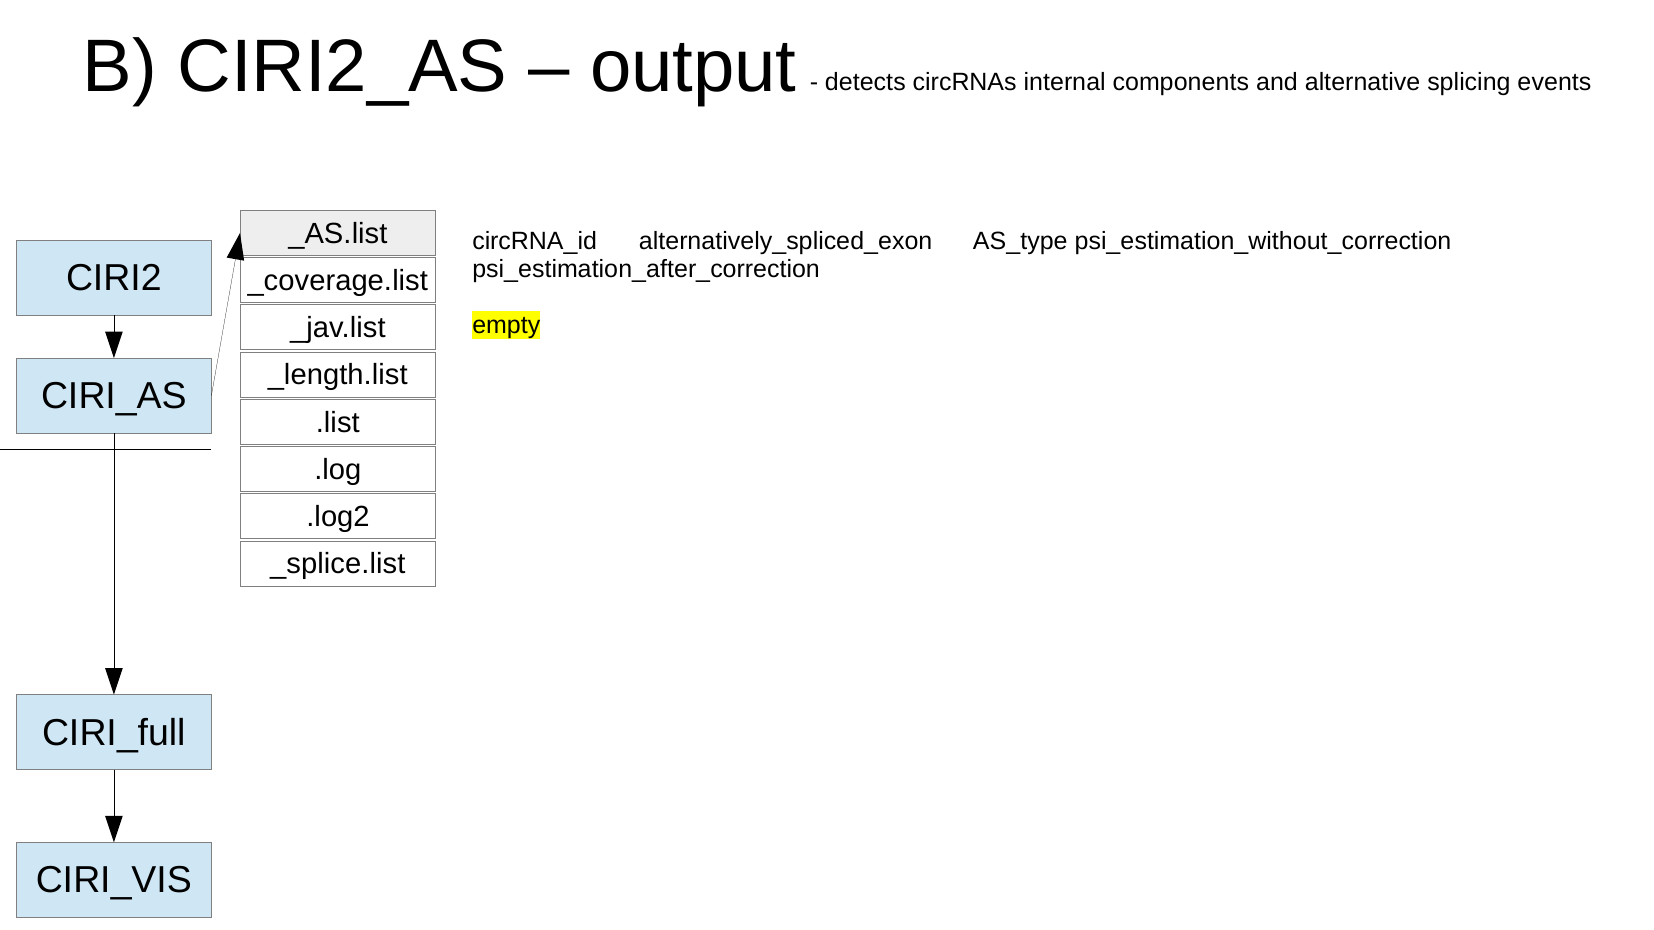

# B) CIRI2_AS – output
- detects circRNAs internal components and alternative splicing events
_AS.list
circRNA_id alternatively_spliced_exon AS_type psi_estimation_without_correction psi_estimation_after_correction
empty
CIRI2
_coverage.list
_jav.list
_length.list
CIRI_AS
.list
.log
.log2
_splice.list
CIRI_full
CIRI_VIS